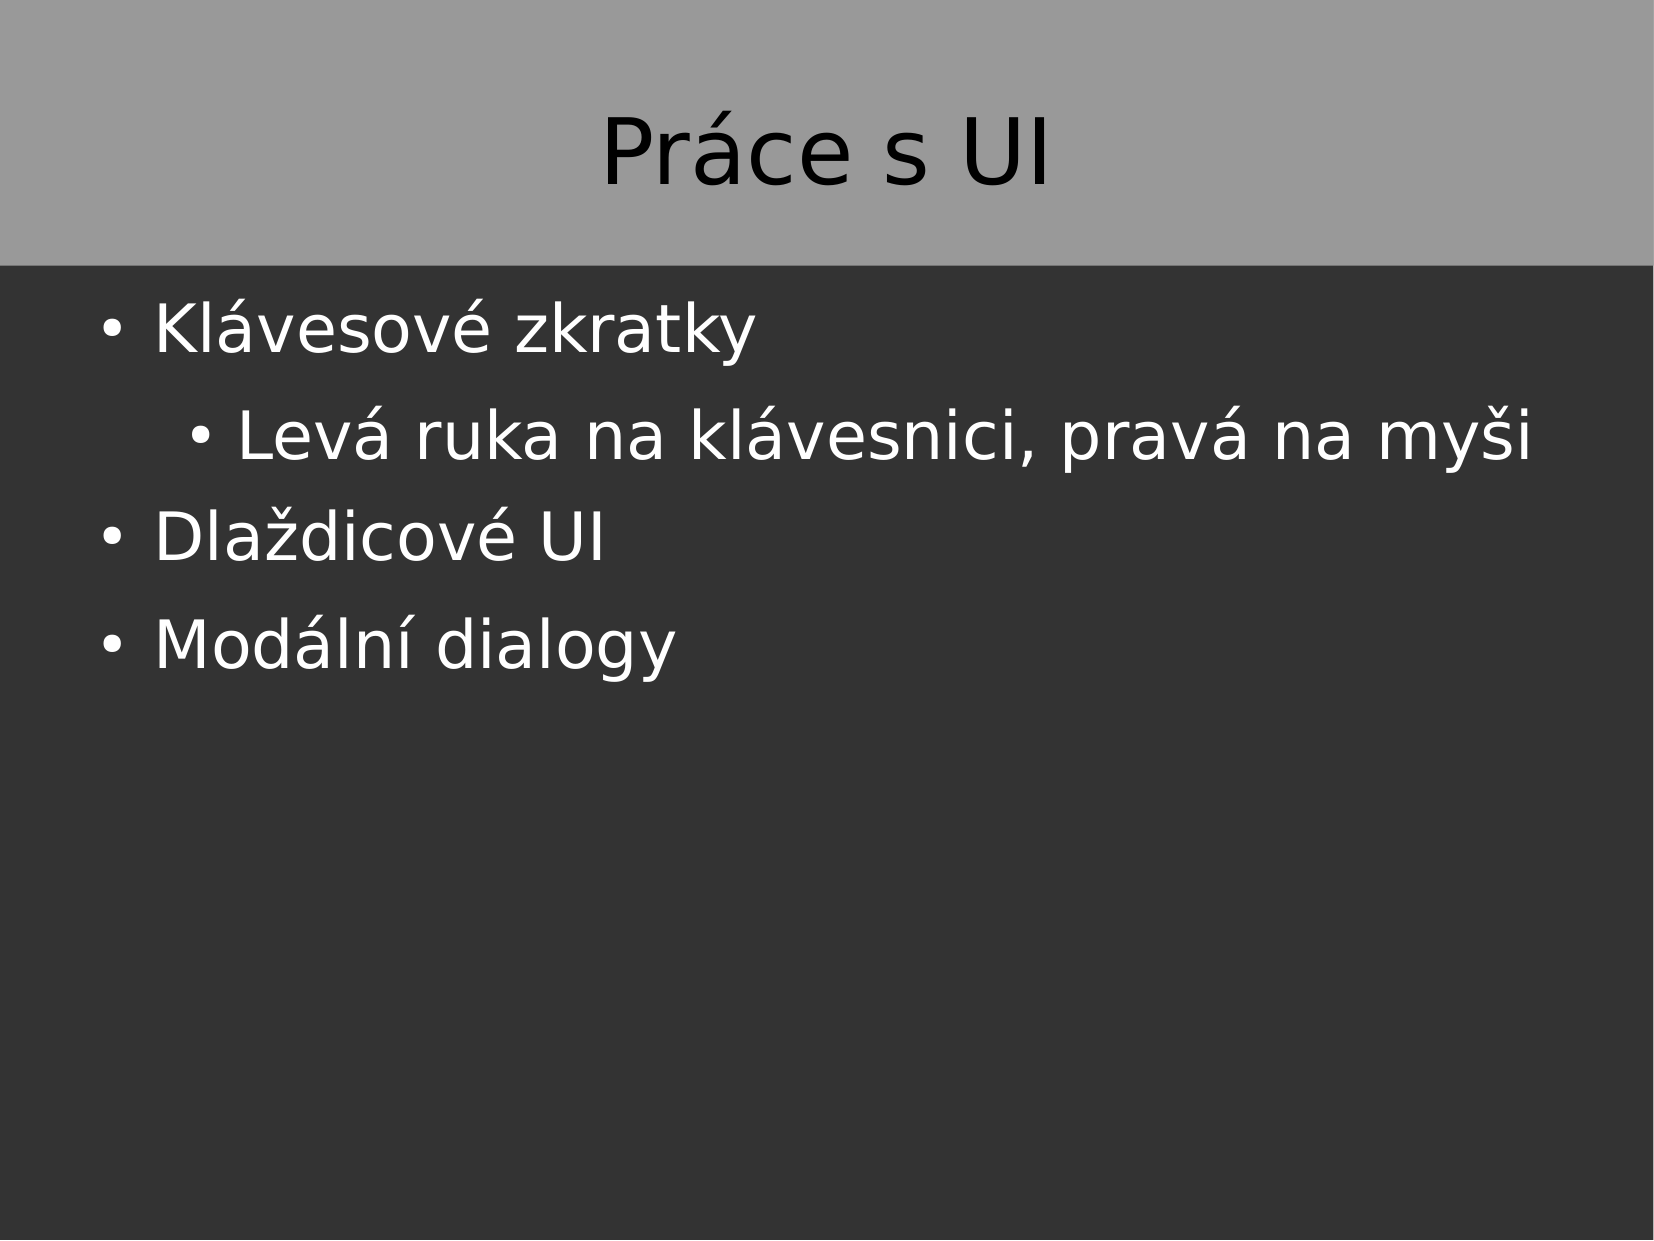

# Práce s UI
Klávesové zkratky
Levá ruka na klávesnici, pravá na myši
Dlaždicové UI
Modální dialogy